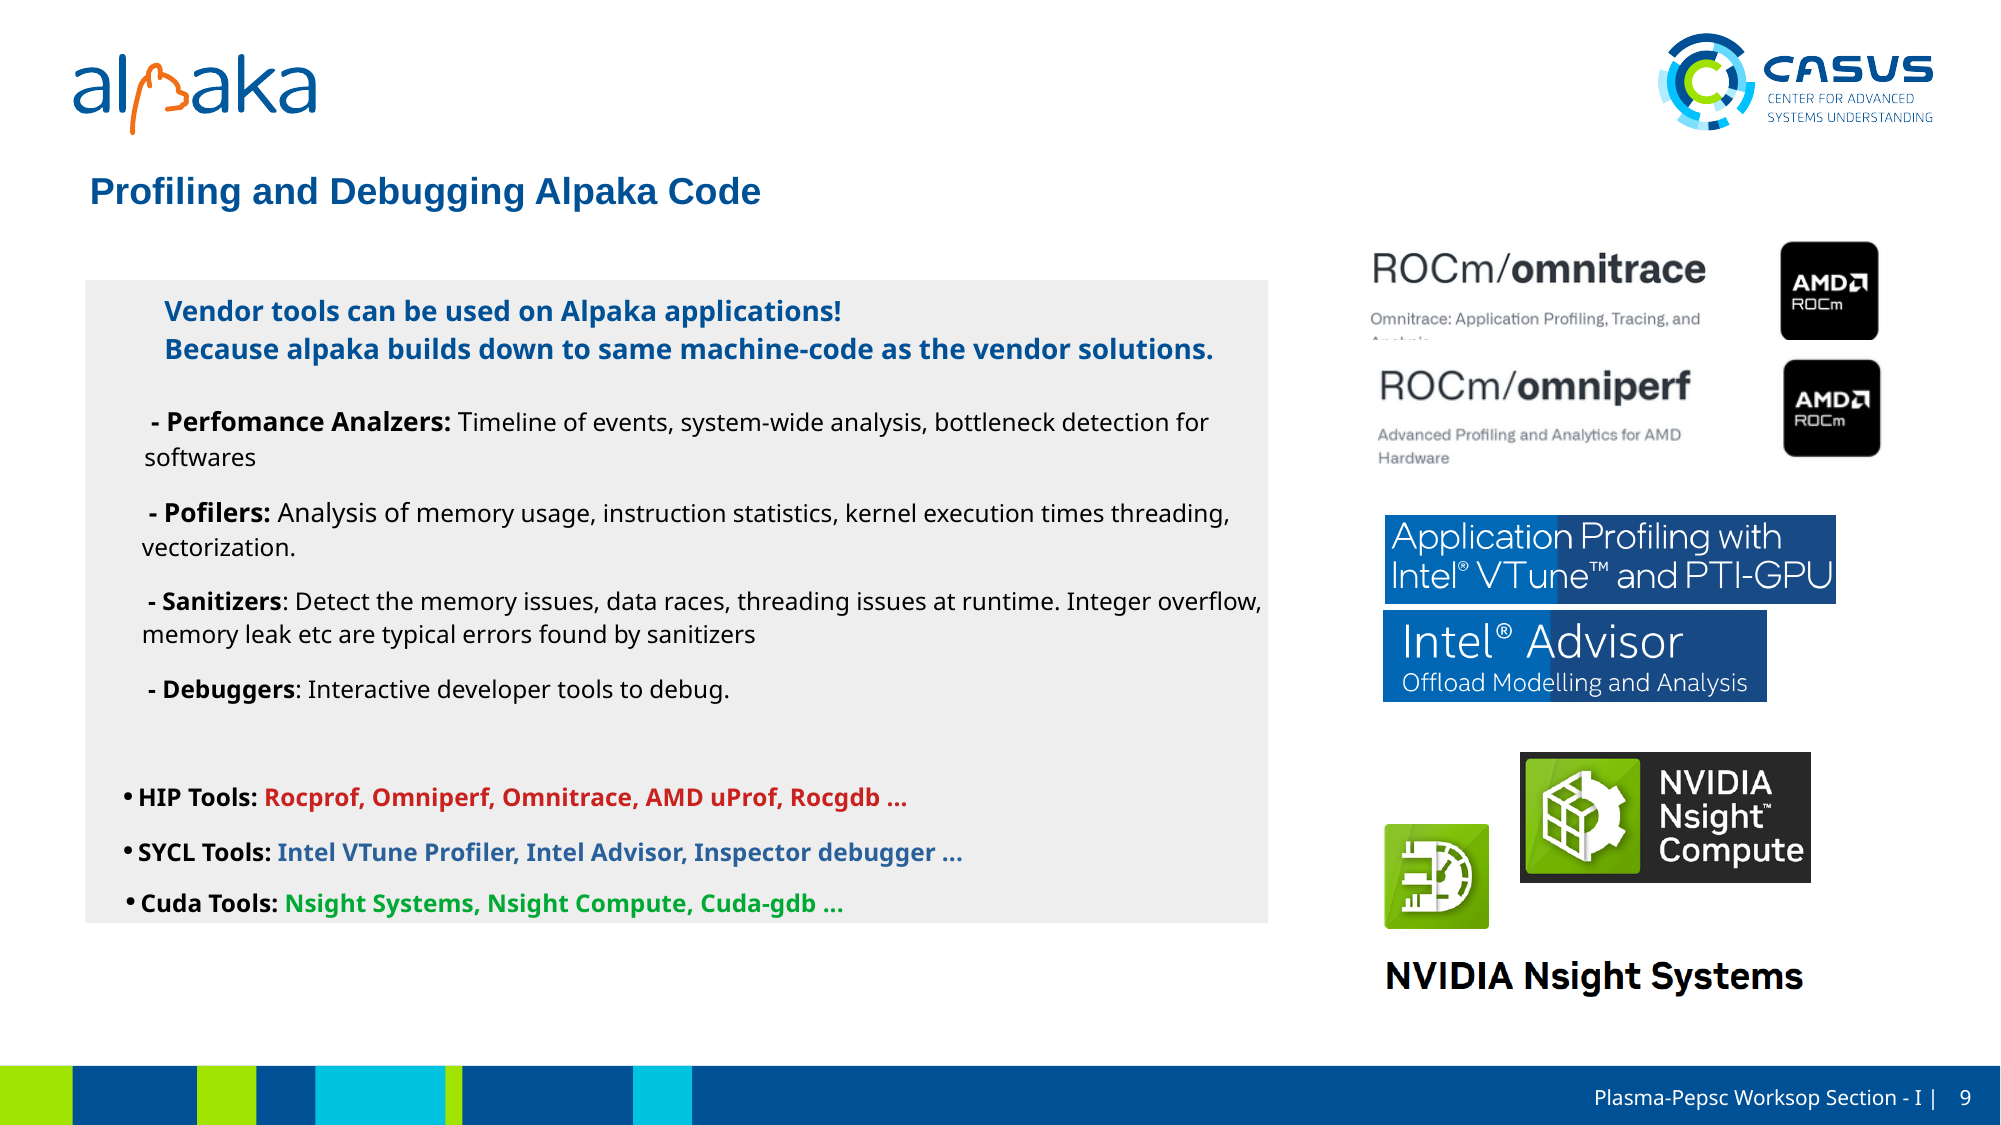

Profiling and Debugging Alpaka Code
# Vendor tools can be used on Alpaka applications!
Because alpaka builds down to same machine-code as the vendor solutions.
- Perfomance Analzers: Timeline of events, system-wide analysis, bottleneck detection for softwares
- Pofilers: Analysis of memory usage, instruction statistics, kernel execution times threading, vectorization.
- Sanitizers: Detect the memory issues, data races, threading issues at runtime. Integer overflow, memory leak etc are typical errors found by sanitizers
- Debuggers: Interactive developer tools to debug.
 HIP Tools: Rocprof, Omniperf, Omnitrace, AMD uProf, Rocgdb ...
 SYCL Tools: Intel VTune Profiler, Intel Advisor, Inspector debugger ...
 Cuda Tools: Nsight Systems, Nsight Compute, Cuda-gdb ...
Plasma-Pepsc Worksop Section - I
9